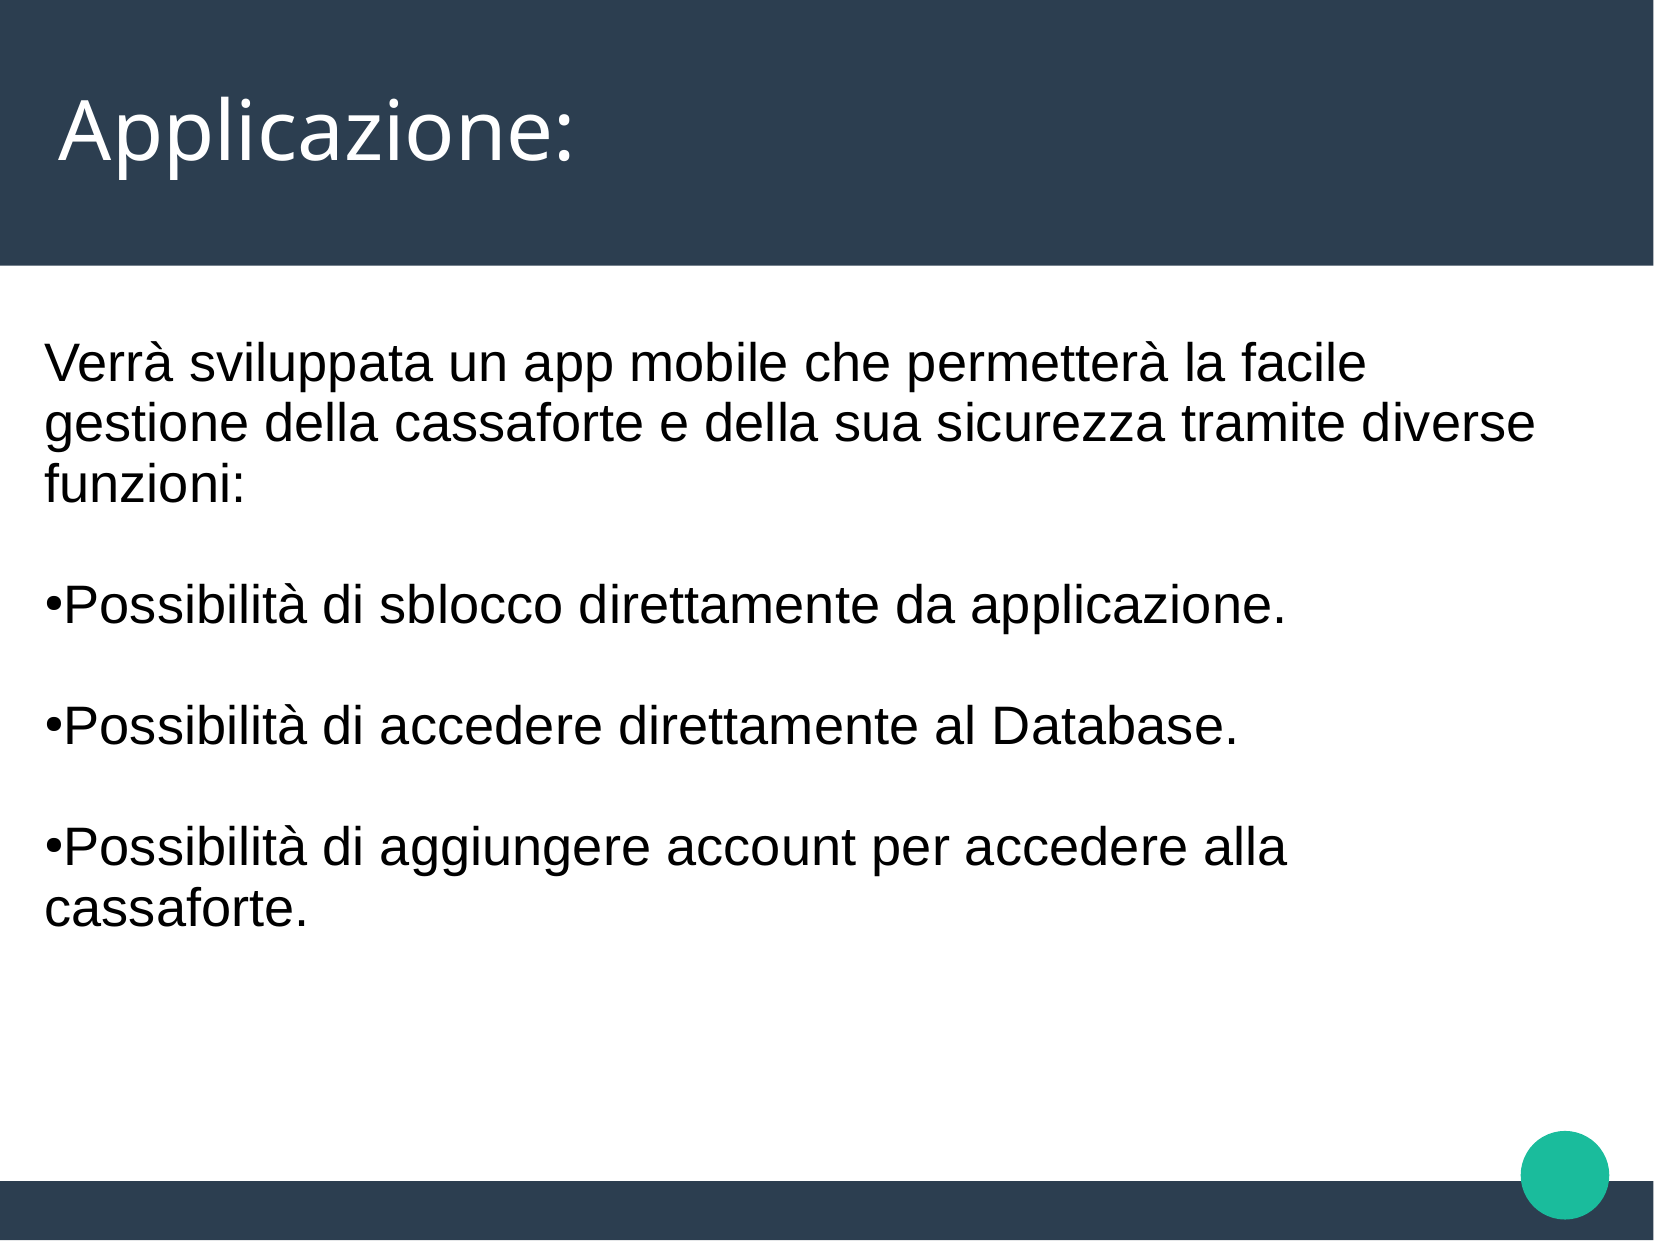

# Applicazione:
Verrà sviluppata un app mobile che permetterà la facile gestione della cassaforte e della sua sicurezza tramite diverse funzioni:
Possibilità di sblocco direttamente da applicazione.
Possibilità di accedere direttamente al Database.
Possibilità di aggiungere account per accedere alla cassaforte.